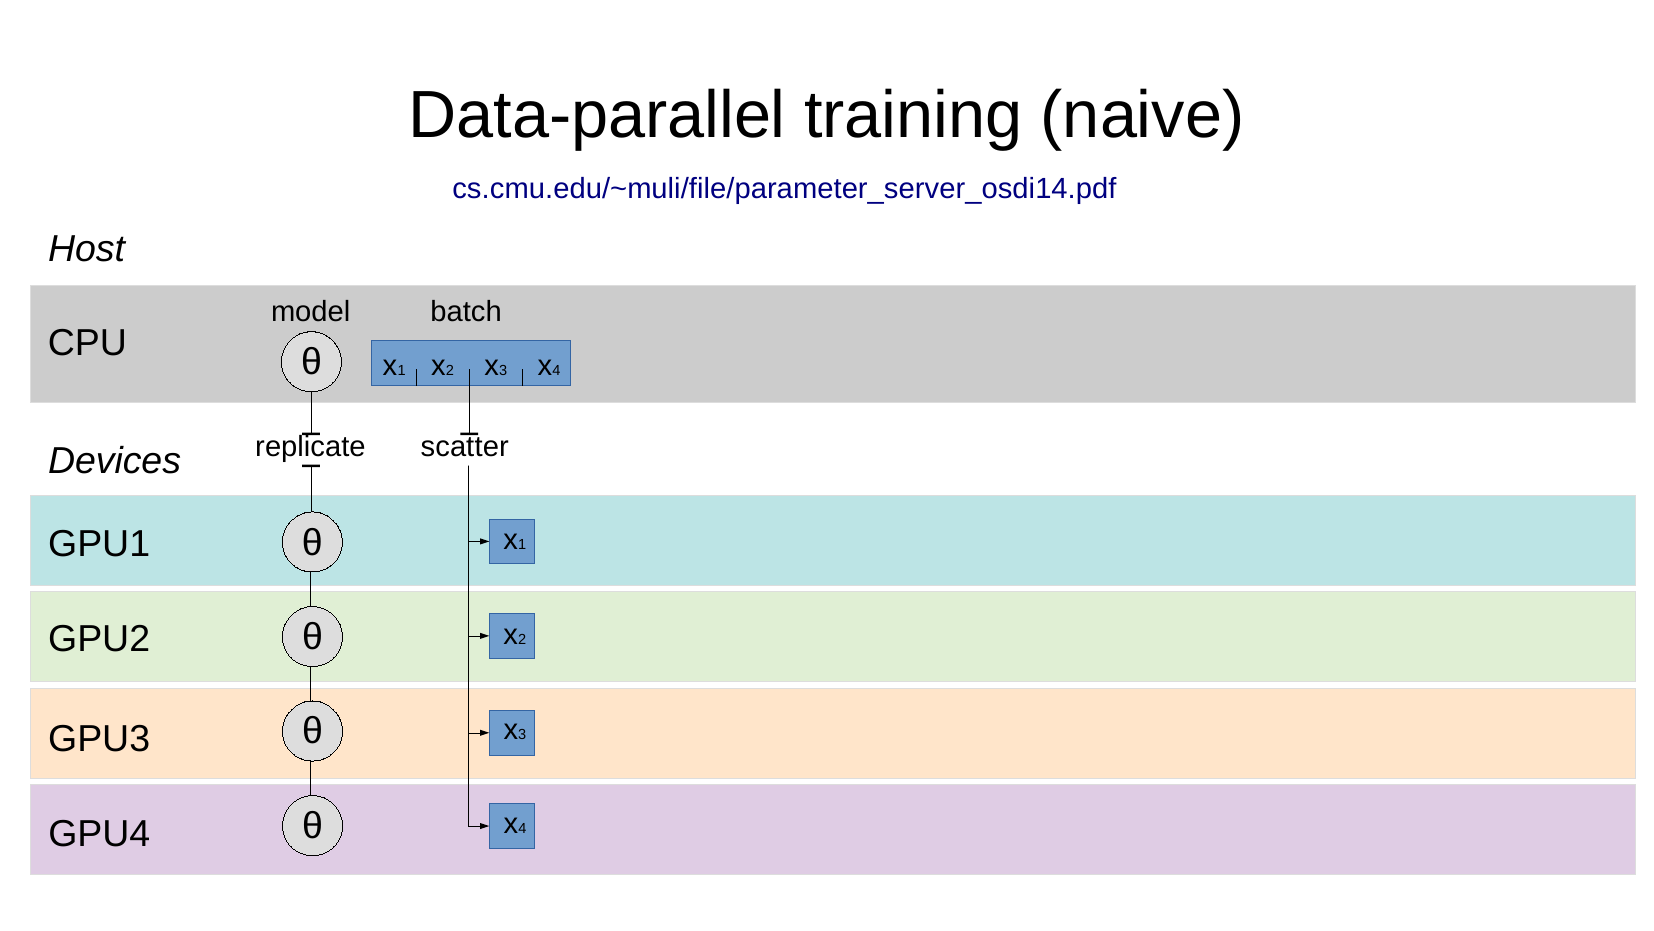

# Data-parallel training (naive)
cs.cmu.edu/~muli/file/parameter_server_osdi14.pdf
Host
batch
model
CPU
θ
x1
x2
x3
x4
replicate
scatter
Devices
θ
GPU1
x1
θ
GPU2
x2
θ
x3
GPU3
θ
x4
GPU4